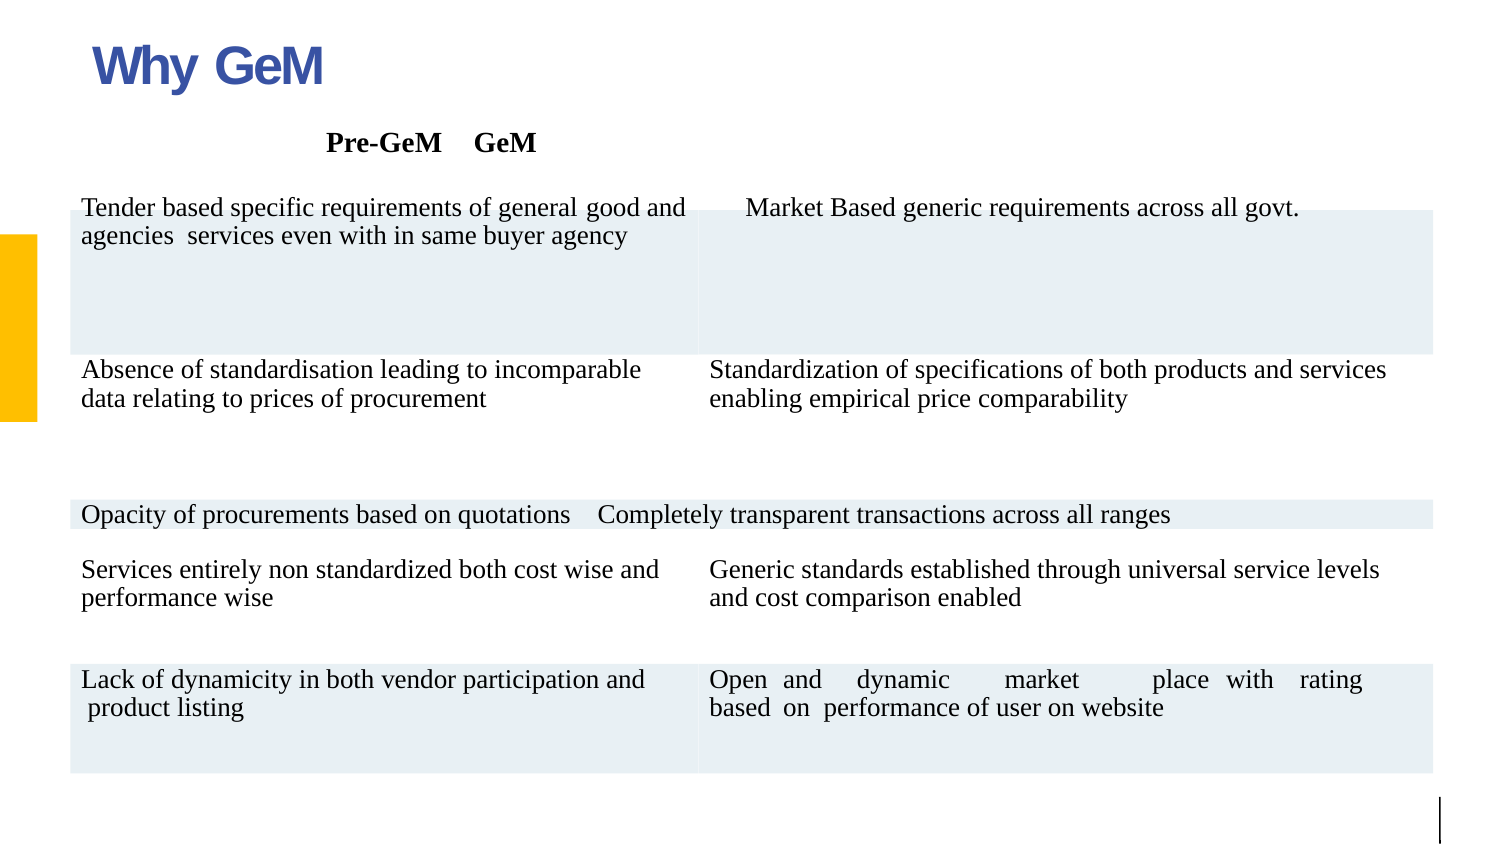

Why GeM
Pre-GeM	GeM
Tender based specific requirements of general good and	Market Based generic requirements across all govt. agencies services even with in same buyer agency
Absence of standardisation leading to incomparable data relating to prices of procurement
Standardization of specifications of both products and services enabling empirical price comparability
Opacity of procurements based on quotations	Completely transparent transactions across all ranges
Services entirely non standardized both cost wise and performance wise
Generic standards established through universal service levels and cost comparison enabled
Lack of dynamicity in both vendor participation and product listing
Open	and	dynamic	market	place	with	rating	based	on performance of user on website